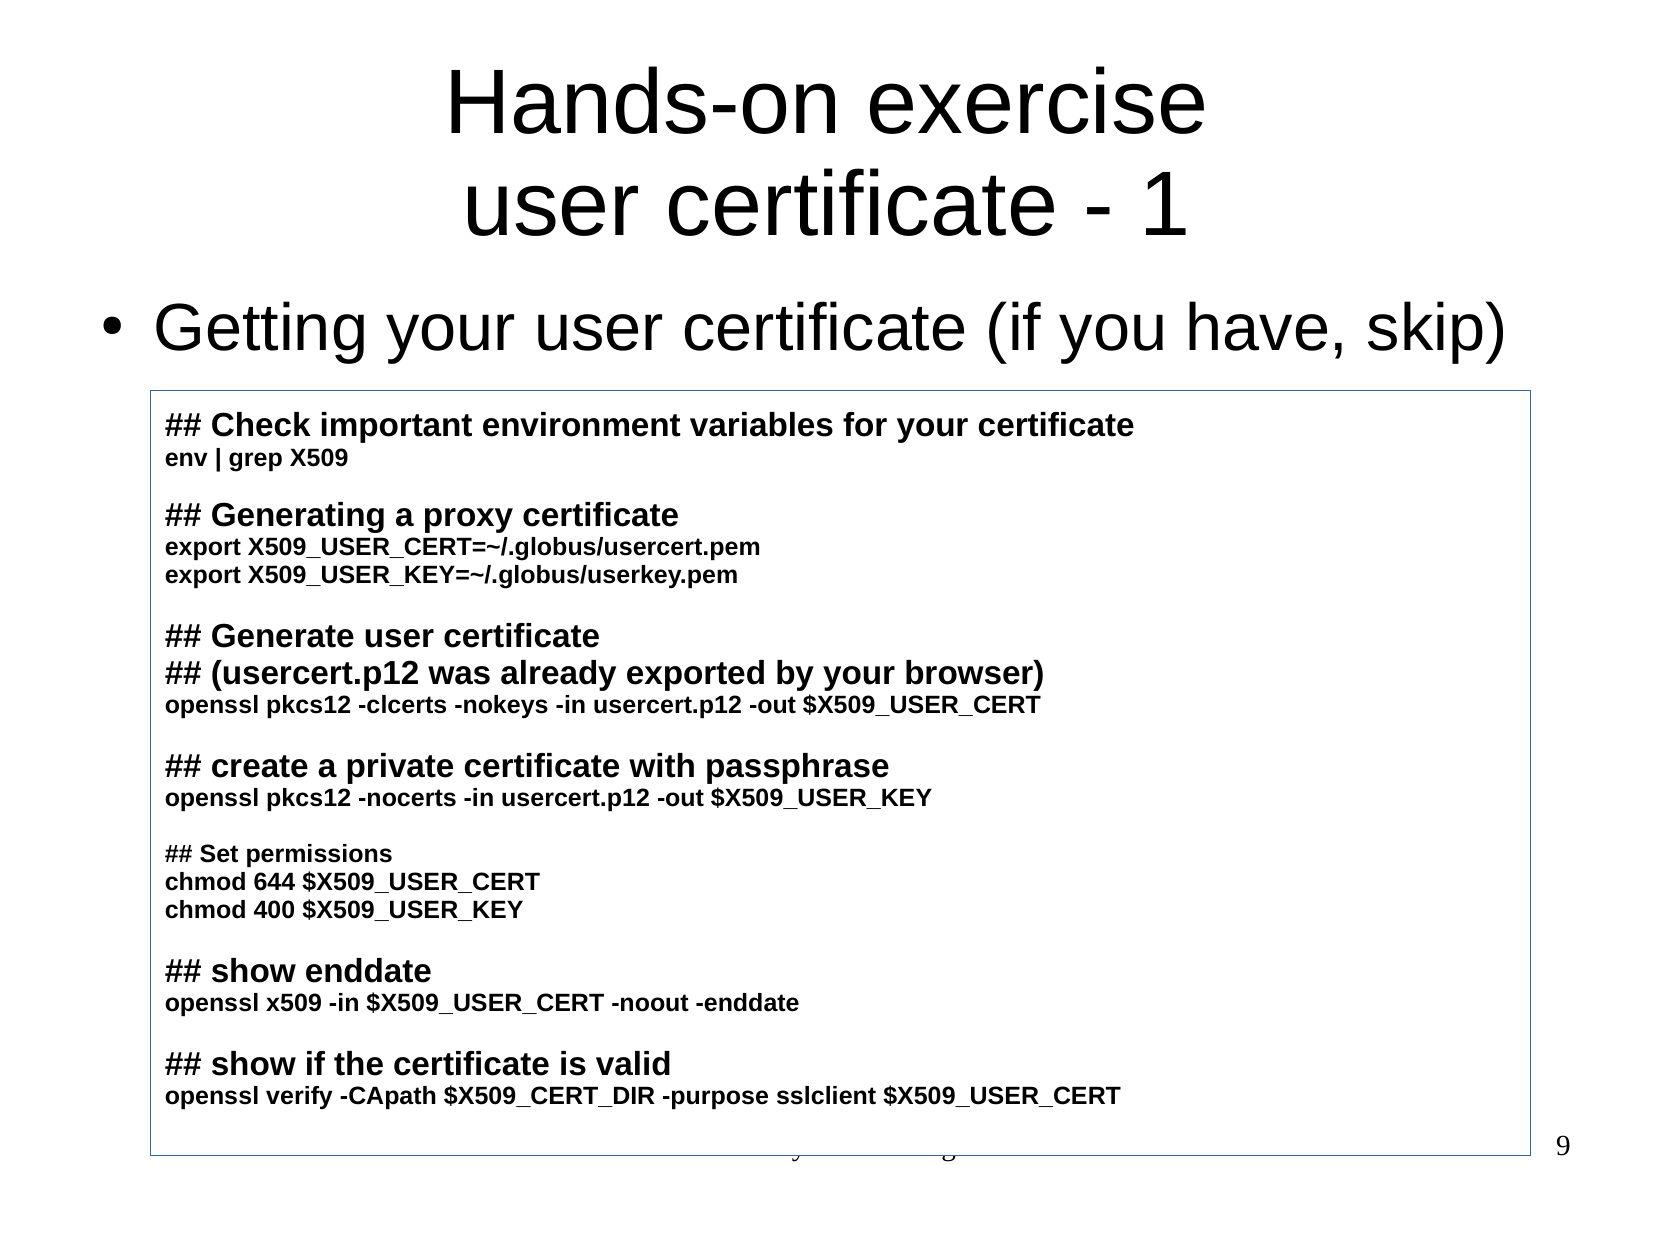

# Hands-on exercise user certificate - 1
Getting your user certificate (if you have, skip)
## Check important environment variables for your certificate
env | grep X509
## Generating a proxy certificate
export X509_USER_CERT=~/.globus/usercert.pem
export X509_USER_KEY=~/.globus/userkey.pem
## Generate user certificate
## (usercert.p12 was already exported by your browser)
openssl pkcs12 -clcerts -nokeys -in usercert.p12 -out $X509_USER_CERT
## create a private certificate with passphrase
openssl pkcs12 -nocerts -in usercert.p12 -out $X509_USER_KEY
## Set permissions
chmod 644 $X509_USER_CERT
chmod 400 $X509_USER_KEY
## show enddate
openssl x509 -in $X509_USER_CERT -noout -enddate
## show if the certificate is valid
openssl verify -CApath $X509_CERT_DIR -purpose sslclient $X509_USER_CERT
ATLAS-D Physics Meeting 2017
9